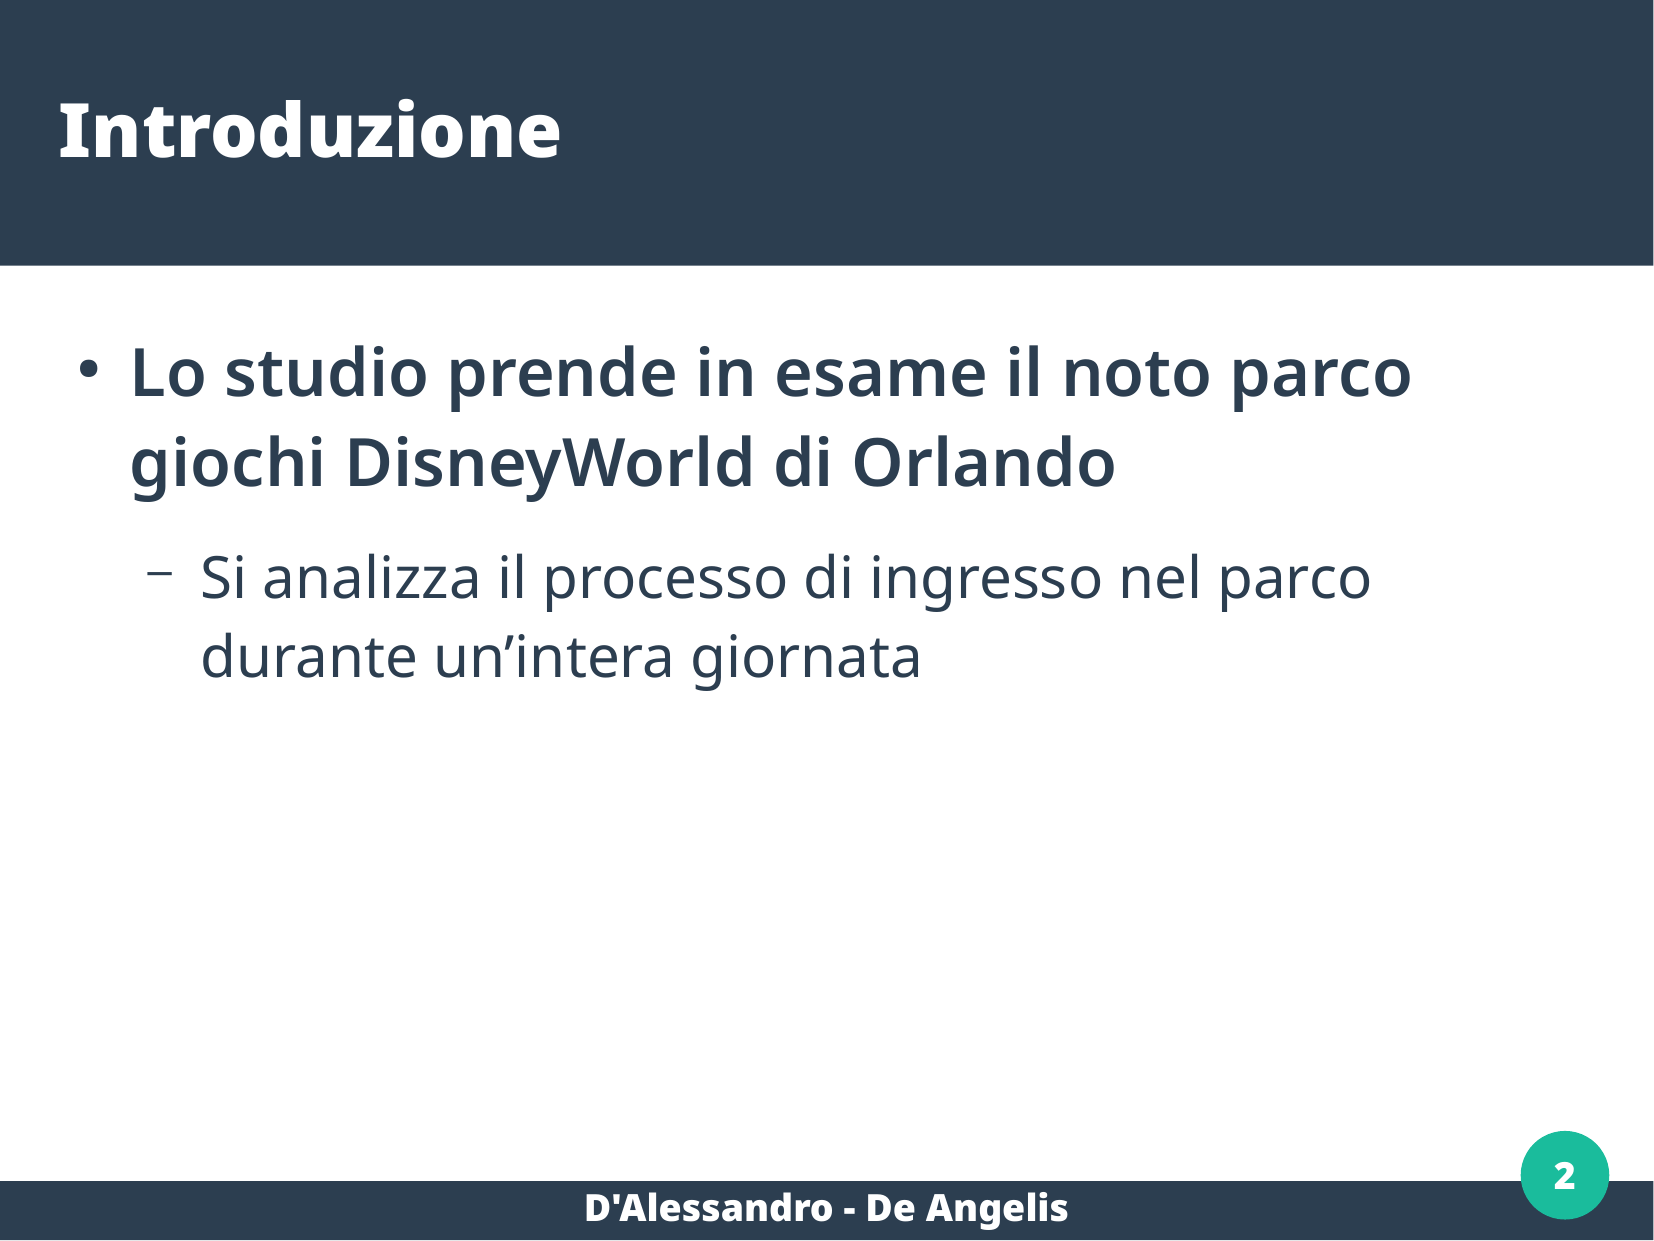

# Introduzione
Lo studio prende in esame il noto parco giochi DisneyWorld di Orlando
Si analizza il processo di ingresso nel parco durante un’intera giornata
2
D'Alessandro - De Angelis